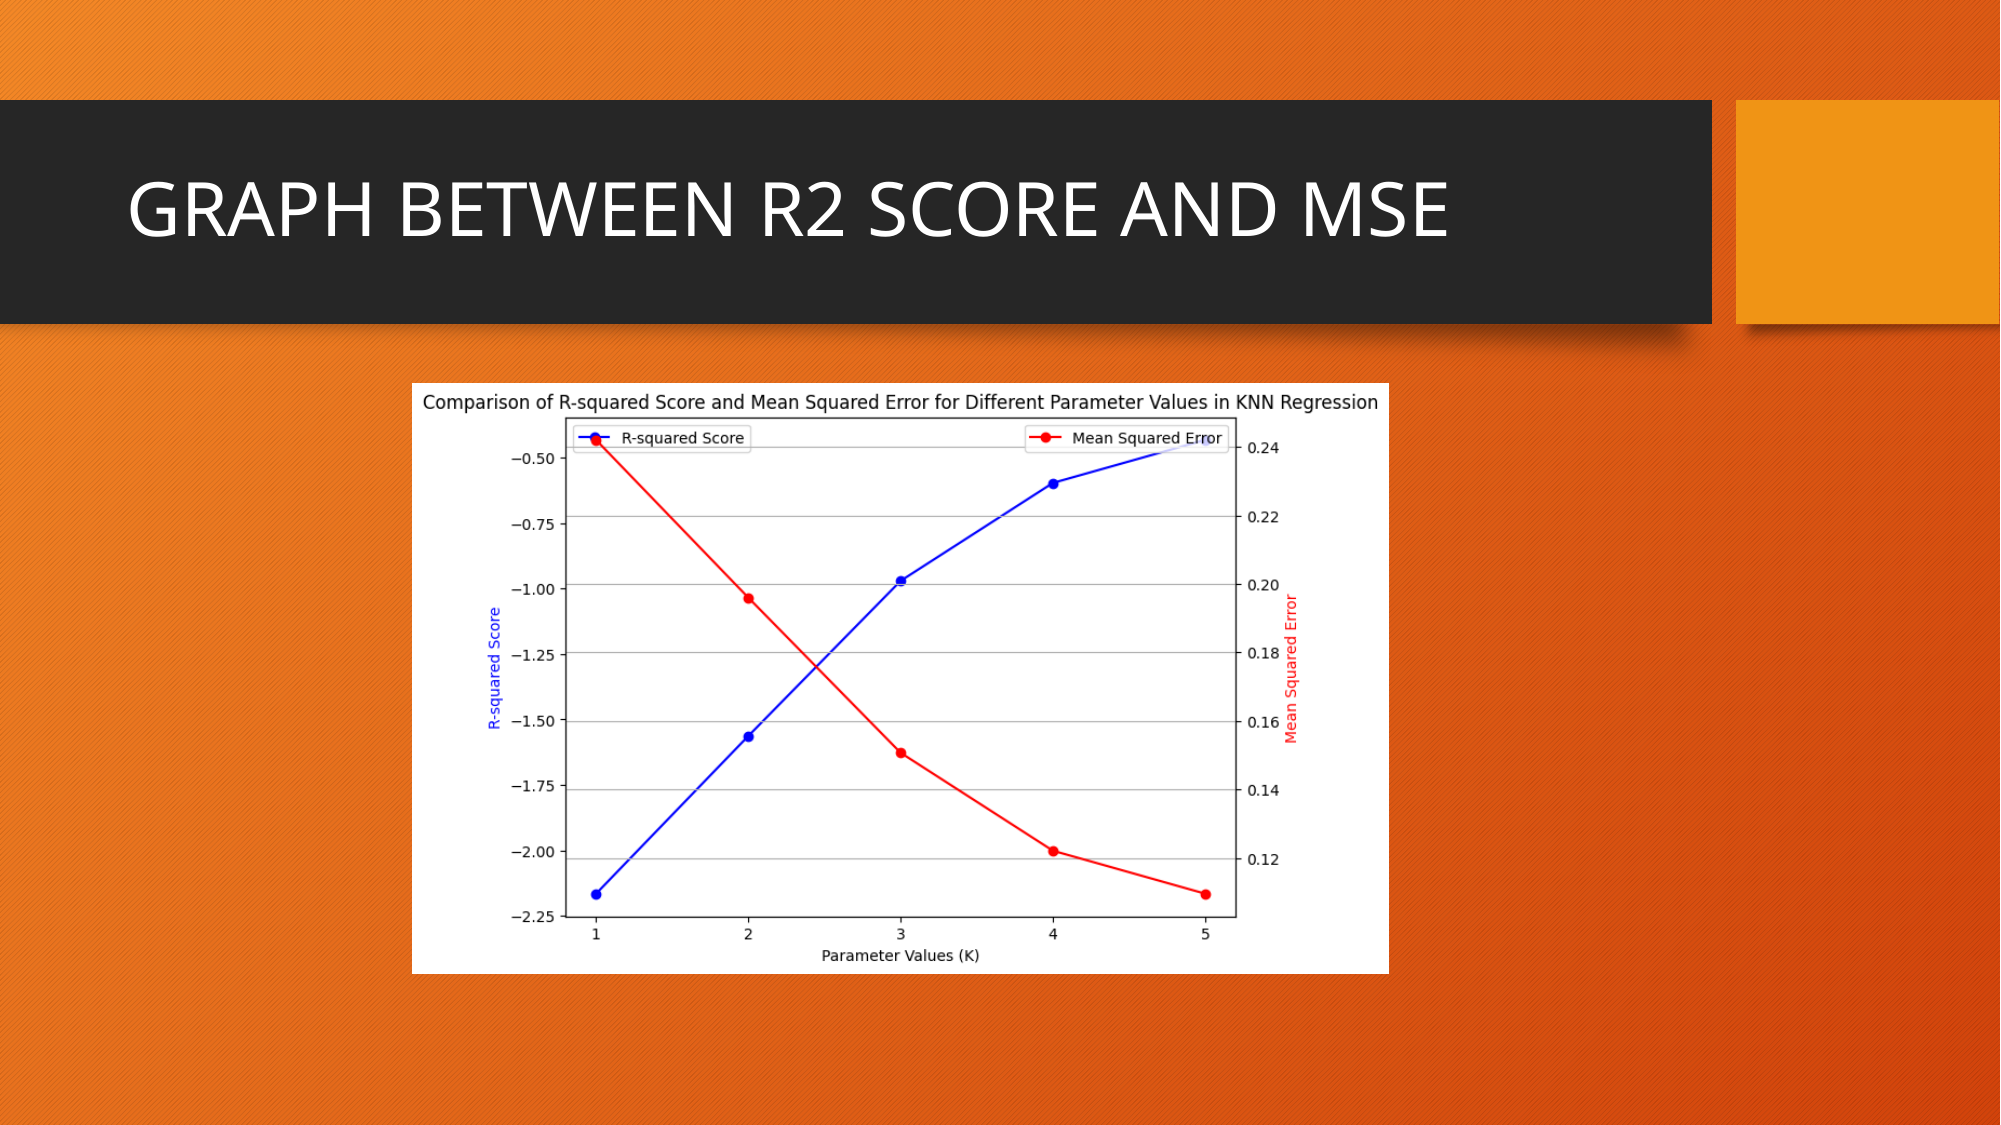

# GRAPH BETWEEN R2 SCORE AND MSE